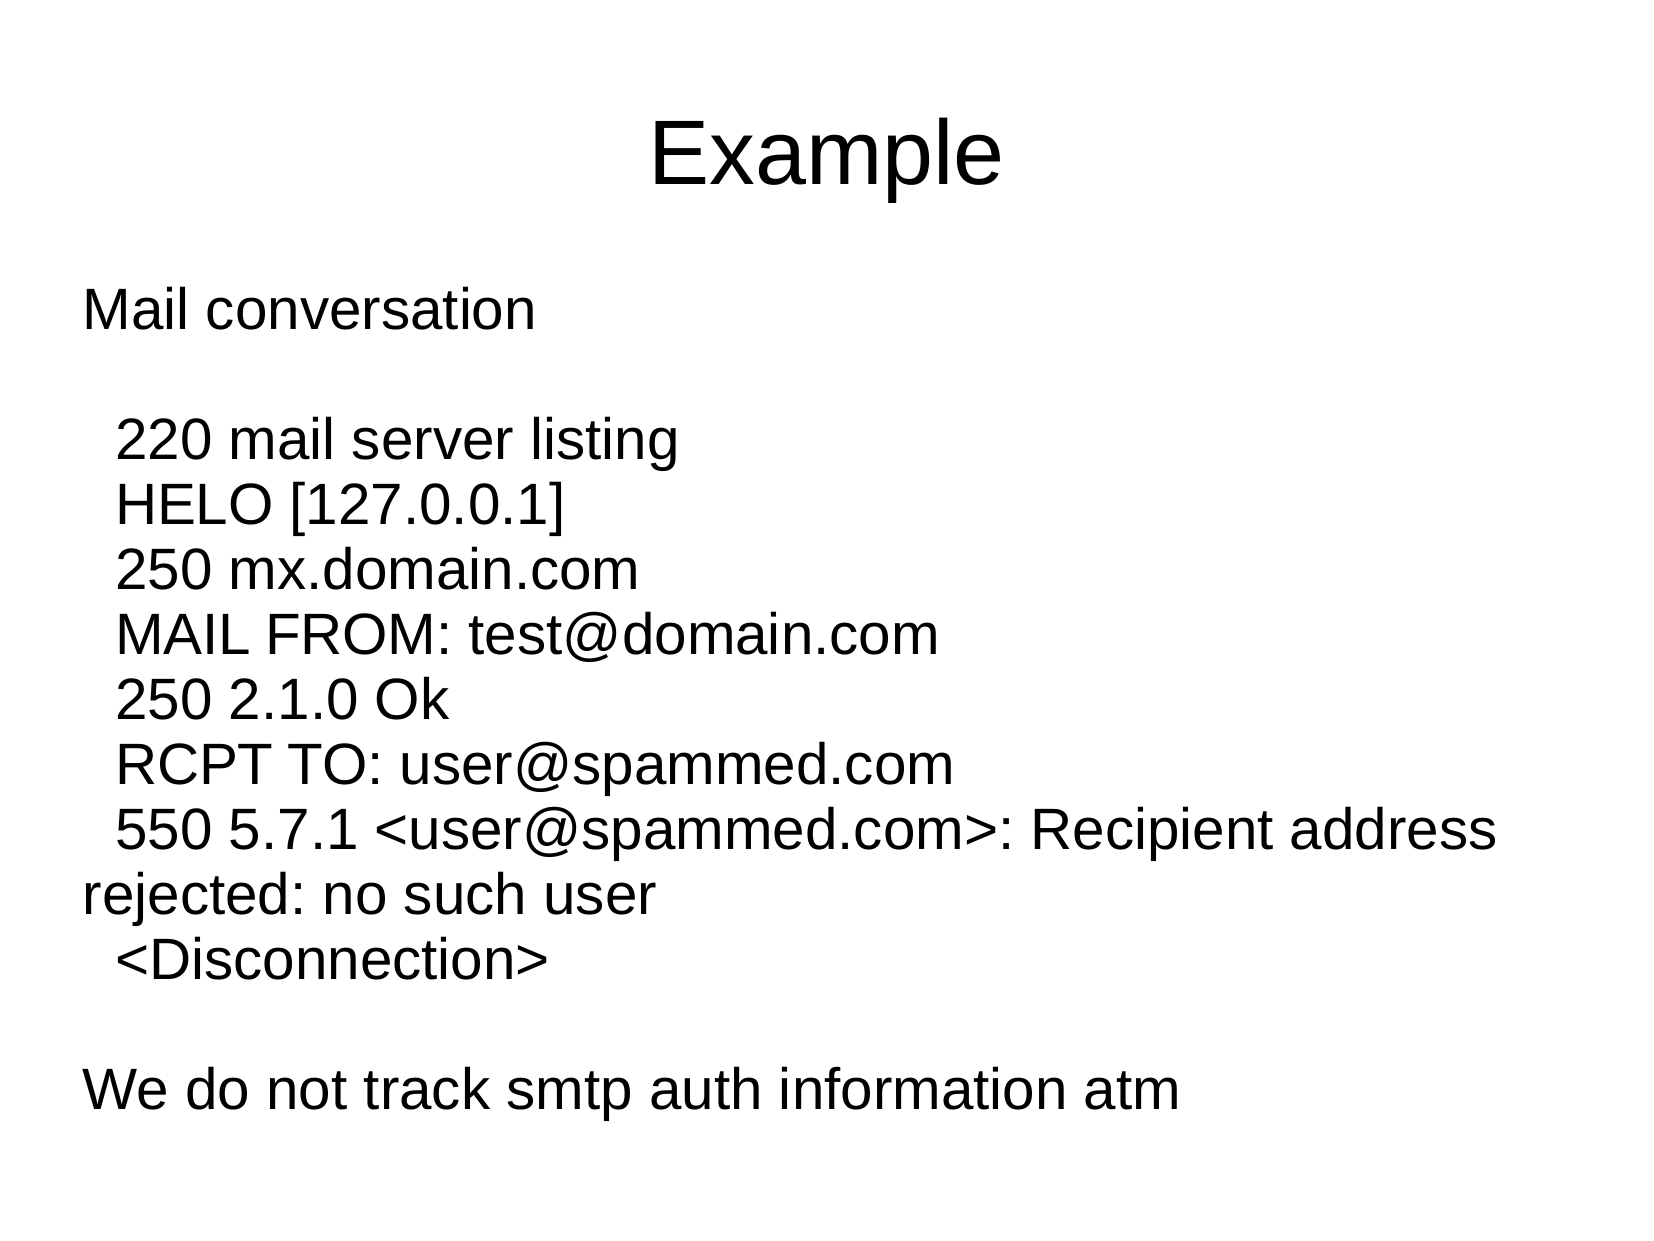

# Example
Mail conversation
 220 mail server listing
 HELO [127.0.0.1]
 250 mx.domain.com
 MAIL FROM: test@domain.com
 250 2.1.0 Ok
 RCPT TO: user@spammed.com
 550 5.7.1 <user@spammed.com>: Recipient address rejected: no such user
 <Disconnection>
We do not track smtp auth information atm